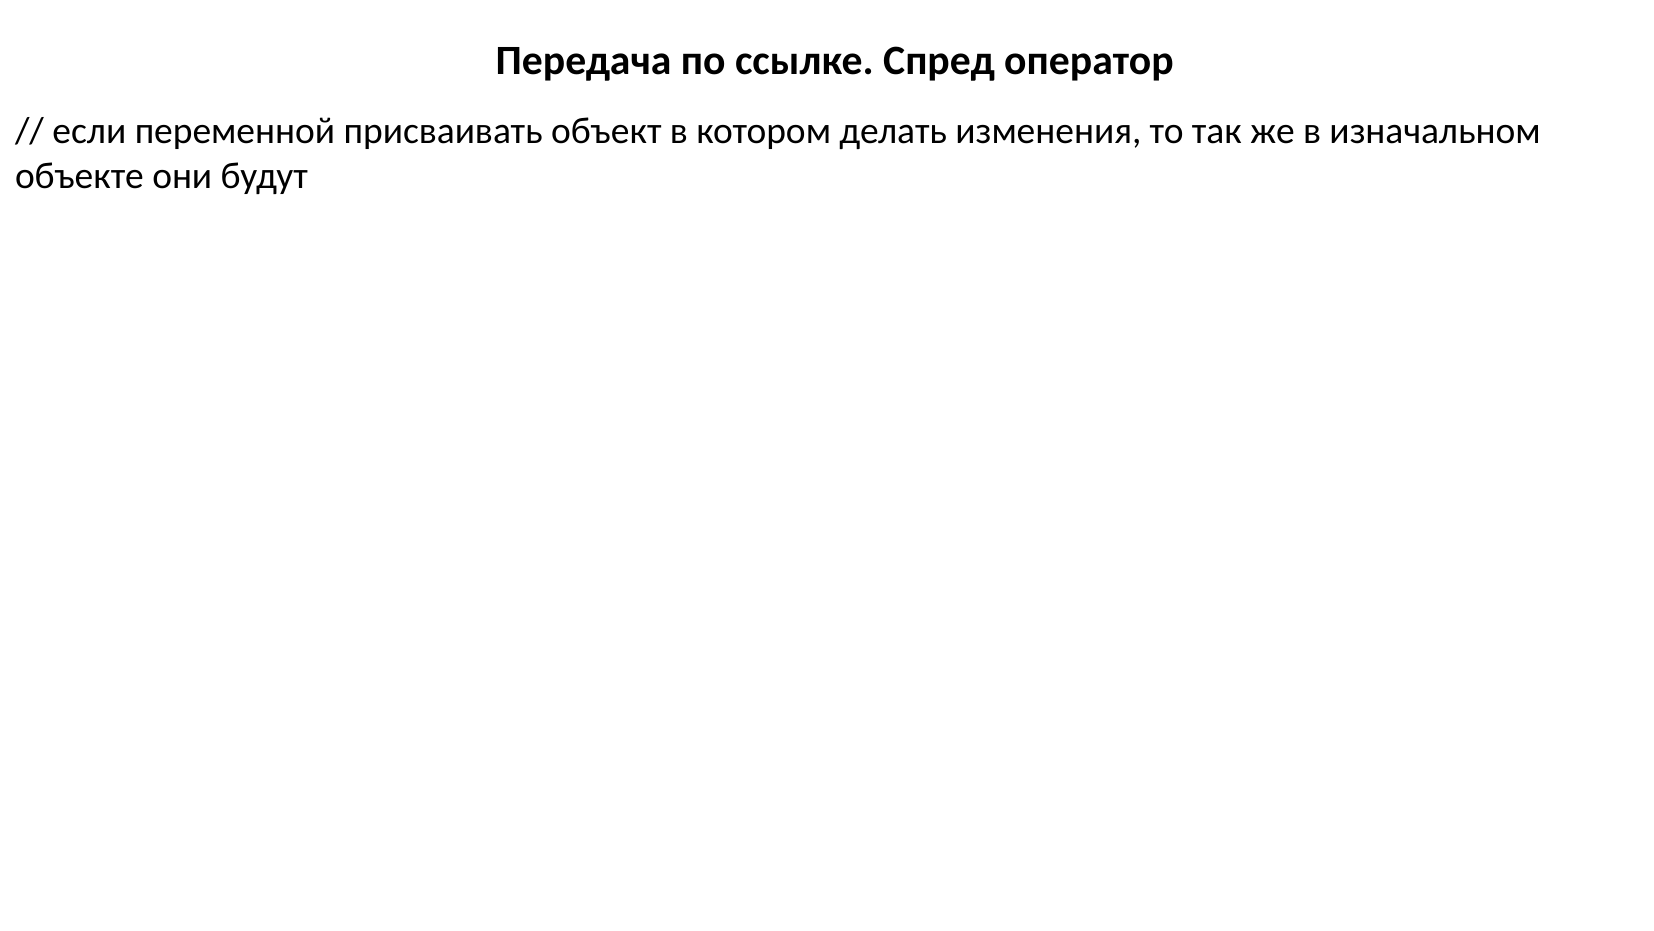

Передача по ссылке. Спред оператор
// если переменной присваивать объект в котором делать изменения, то так же в изначальном объекте они будут